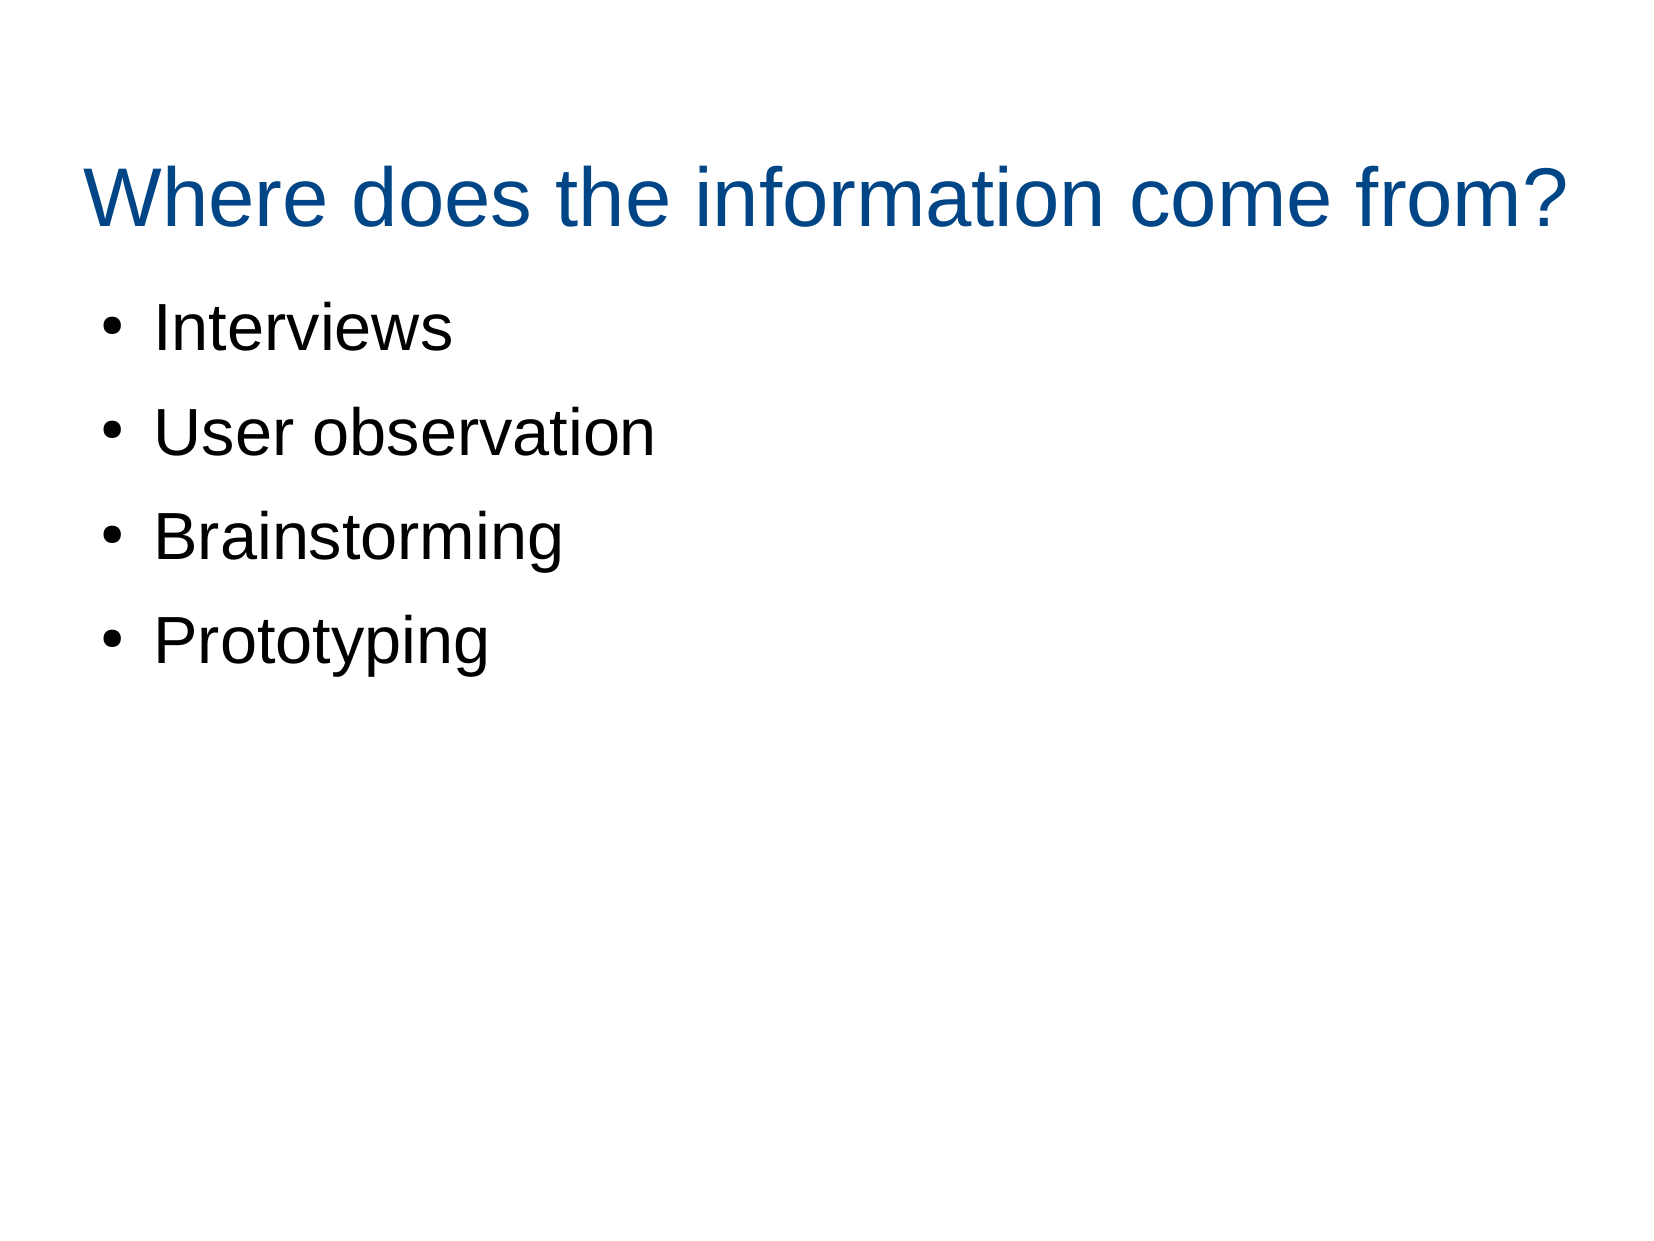

# Where does the information come from?
Interviews
User observation
Brainstorming
Prototyping